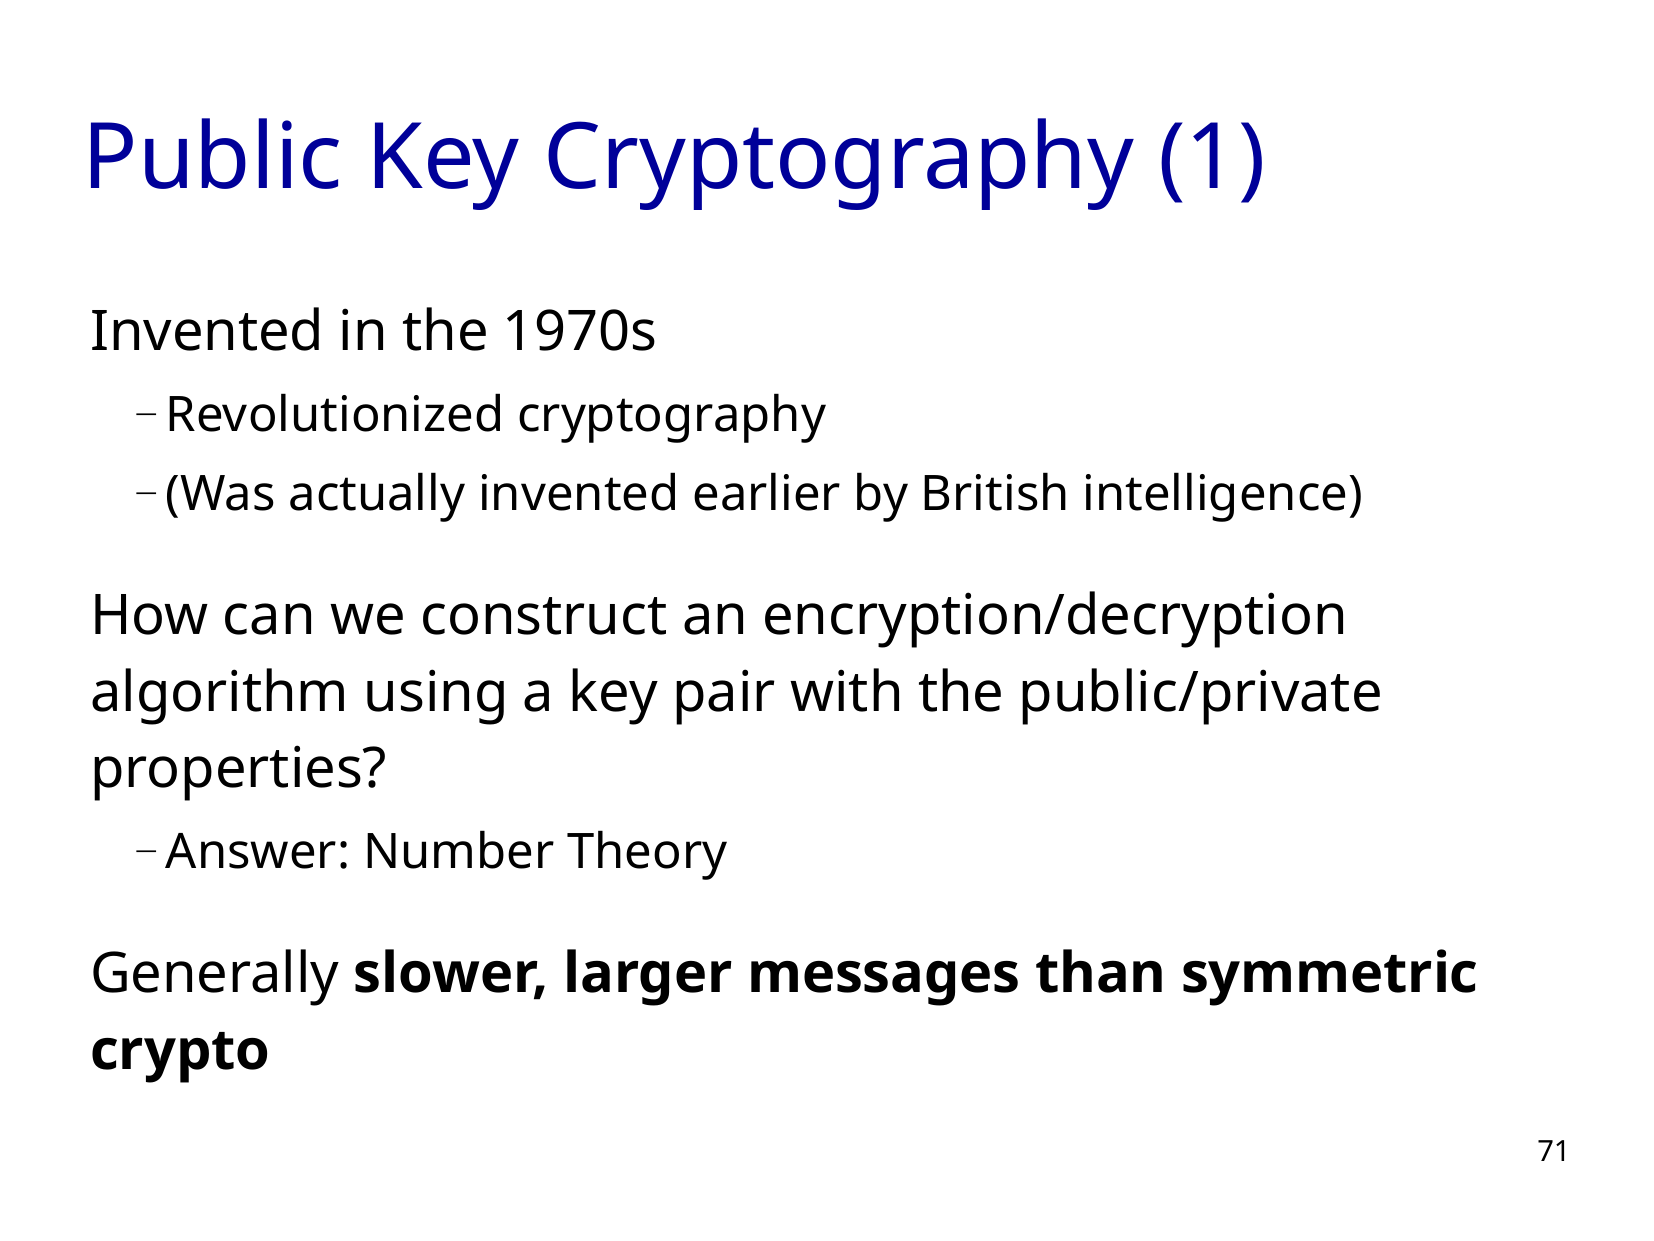

# Public Key Cryptography (1)
Invented in the 1970s
Revolutionized cryptography
(Was actually invented earlier by British intelligence)
How can we construct an encryption/decryption algorithm using a key pair with the public/private properties?
Answer: Number Theory
Generally slower, larger messages than symmetric crypto
71